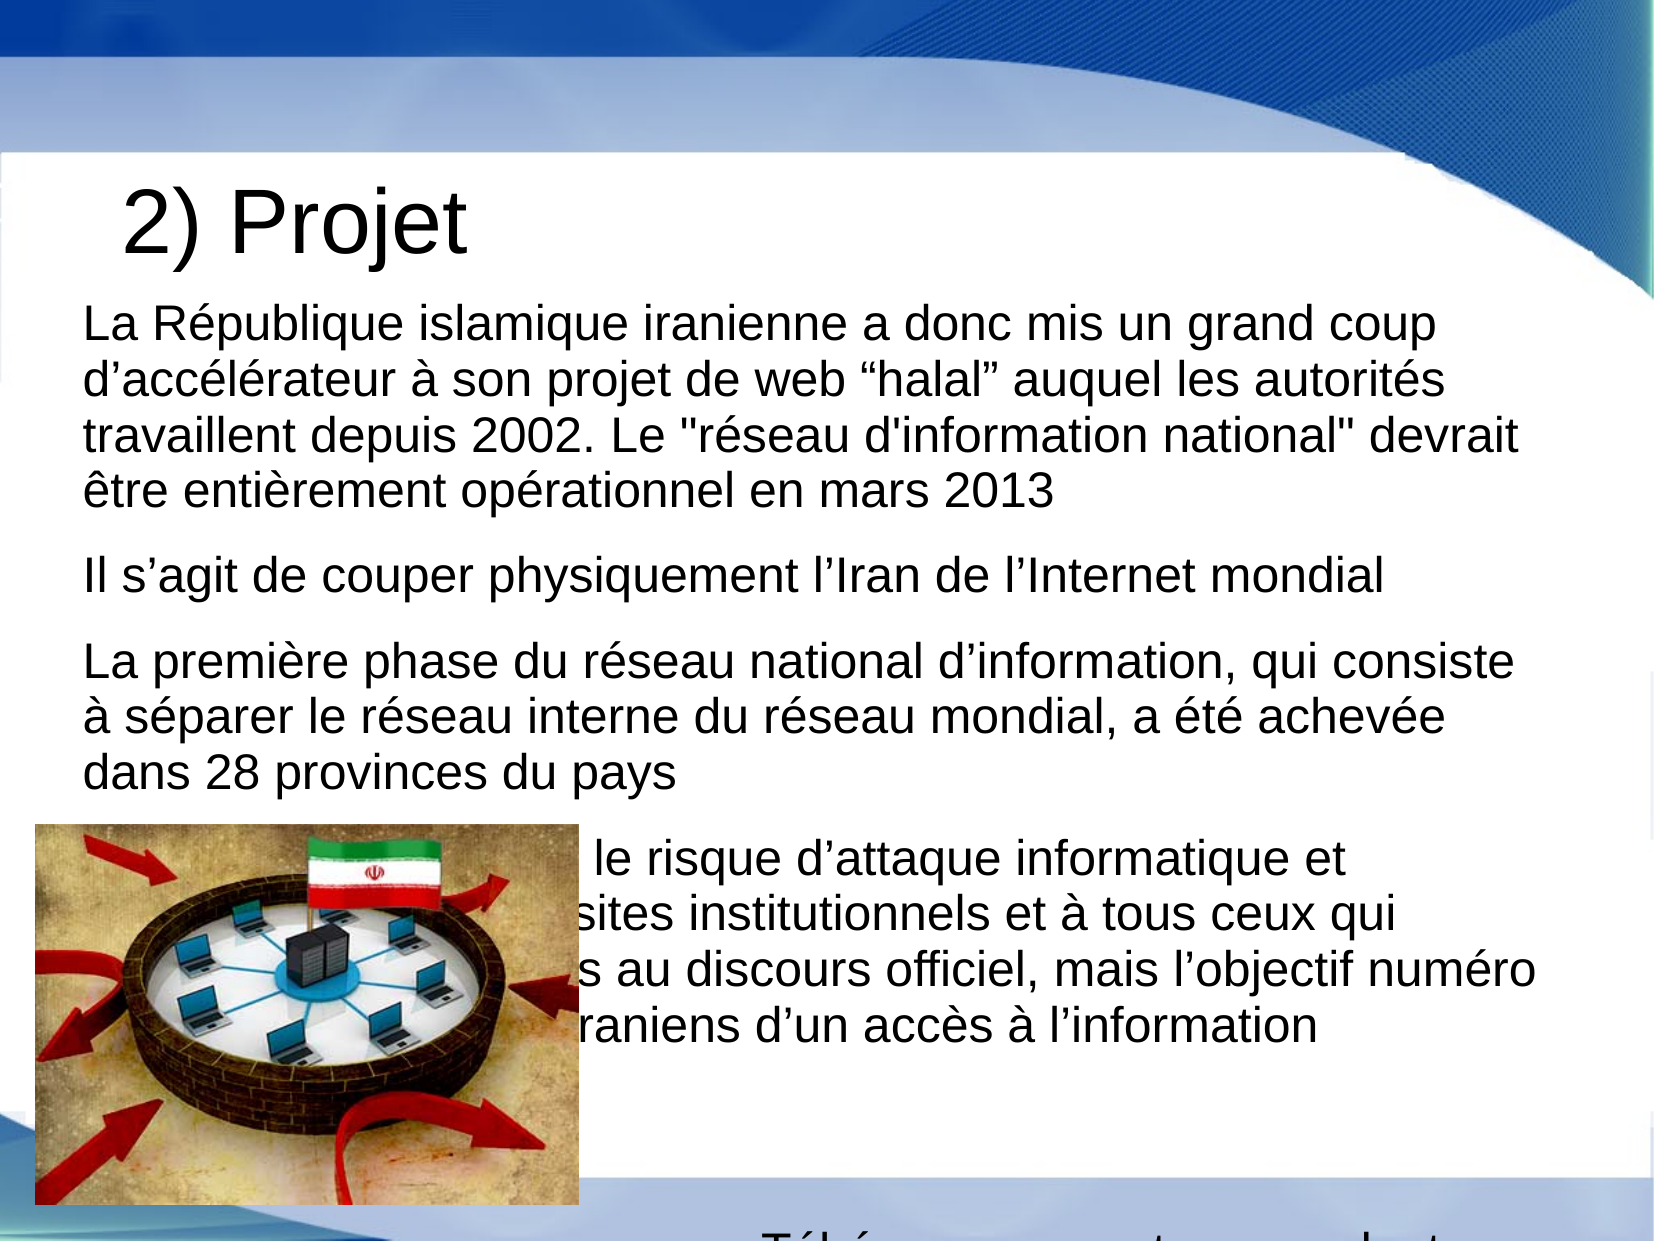

# 2) Projet
La République islamique iranienne a donc mis un grand coup d’accélérateur à son projet de web “halal” auquel les autorités travaillent depuis 2002. Le "réseau d'information national" devrait être entièrement opérationnel en mars 2013
Il s’agit de couper physiquement l’Iran de l’Internet mondial
La première phase du réseau national d’information, qui consiste à séparer le réseau interne du réseau mondial, a été achevée dans 28 provinces du pays
Ce projet va minimiser le risque d’attaque informatique et permettra l’accès aux sites institutionnels et à tous ceux qui seront jugés conformes au discours officiel, mais l’objectif numéro un reste de priver les Iraniens d’un accès à l’information internationale
 	 								 Téhéran ne compte cependant pas débrancher 		 		 					 totalement son pays de l’Internet mondial... mais 	 	 		 simplement le rendre inutilisable pour la plupart des Iraniens